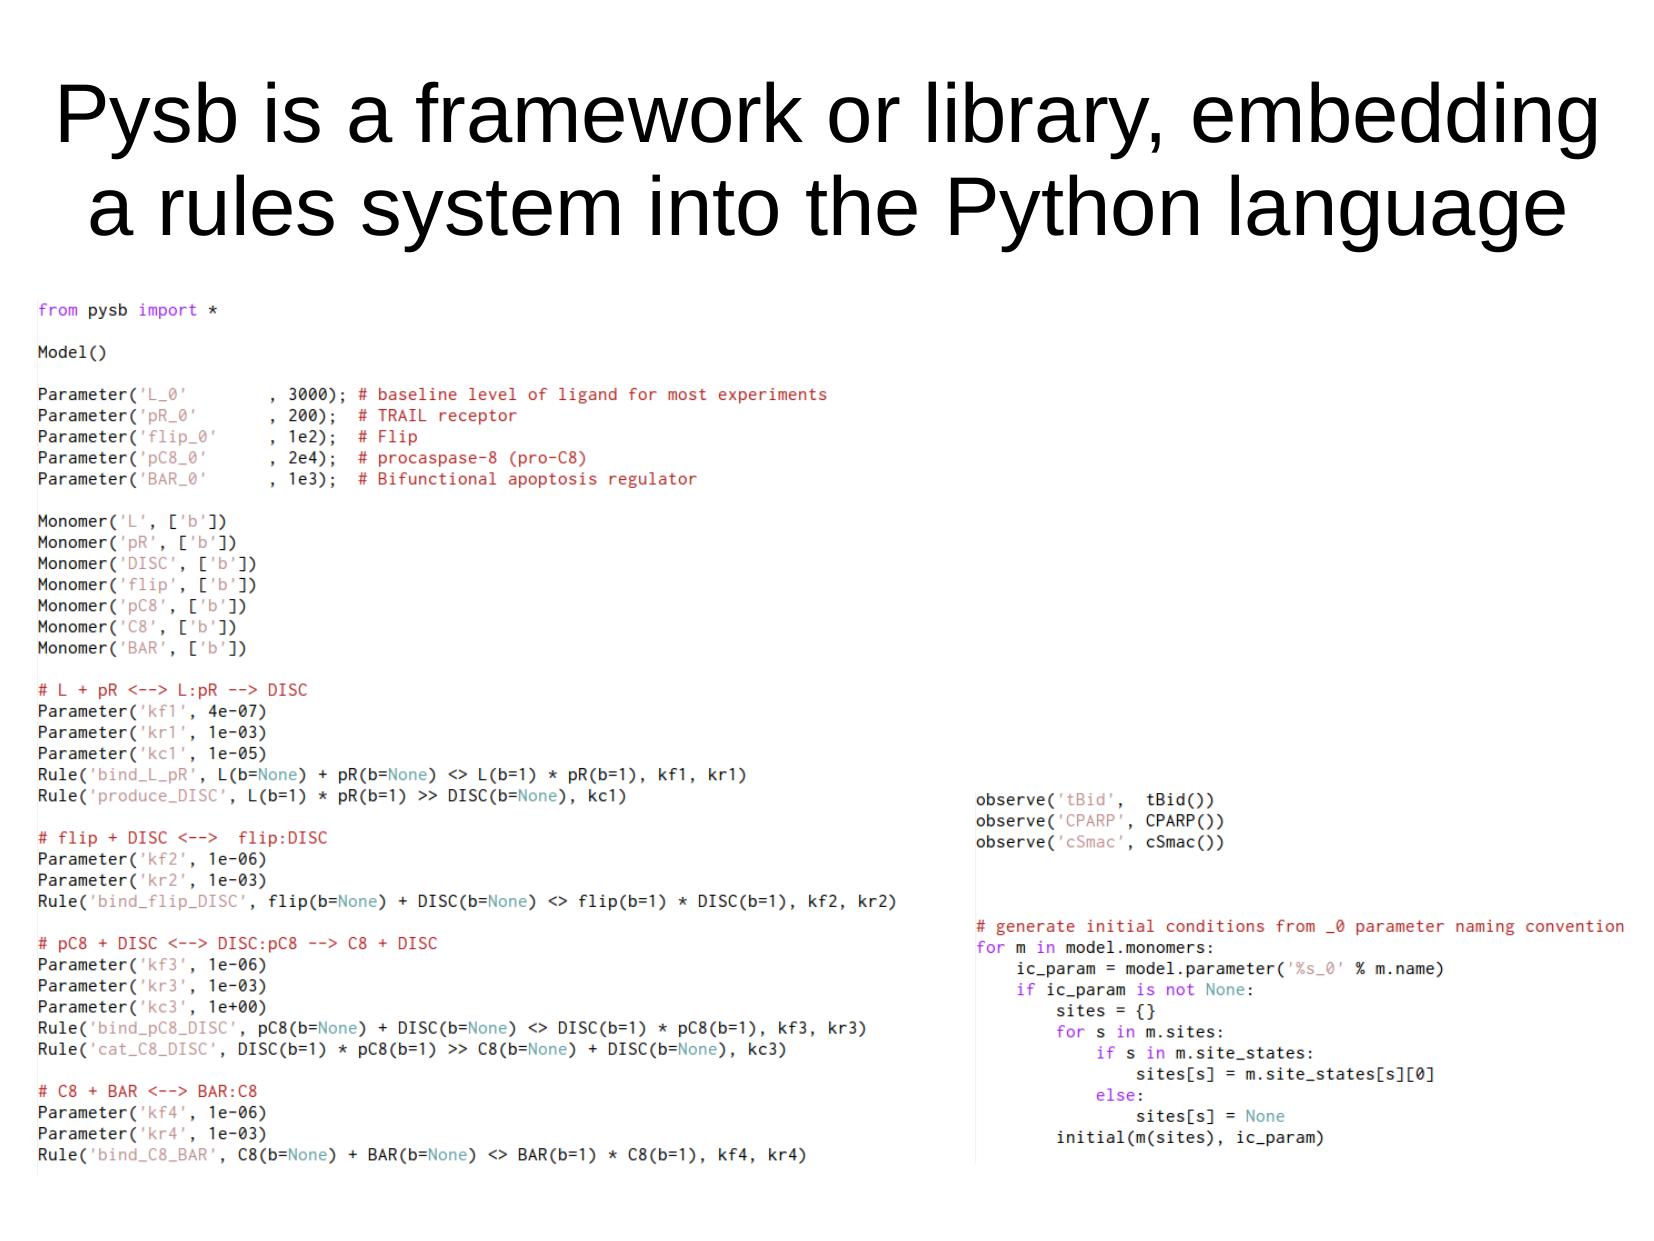

# Pysb is a framework or library, embedding a rules system into the Python language